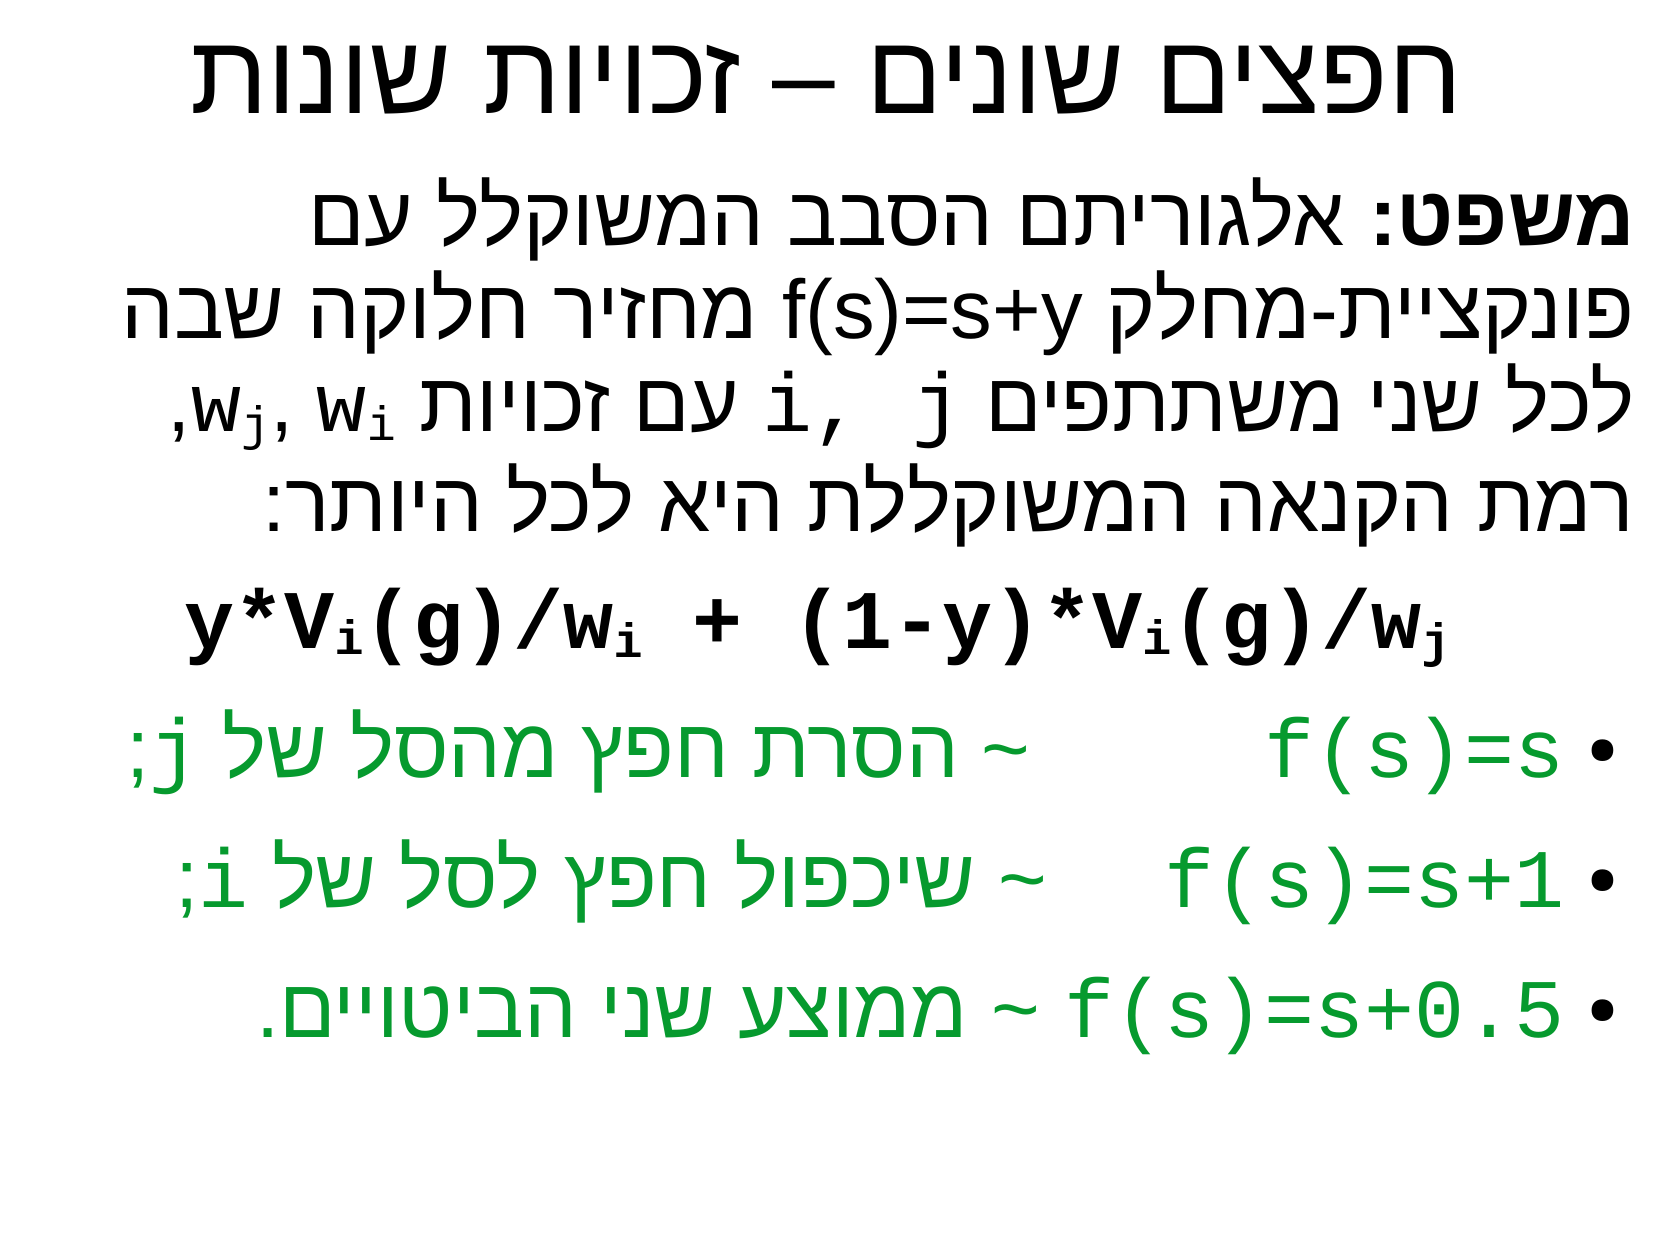

# חפצים שונים – זכויות שונות
משפט: אלגוריתם הסבב המשוקלל עם פונקציית-מחלק f(s)=s+y מחזיר חלוקה שבה לכל שני משתתפים i, j עם זכויות wj, wi, רמת הקנאה המשוקללת היא לכל היותר:
y*Vi(g)/wi + (1-y)*Vi(g)/wj
f(s)=s ~ הסרת חפץ מהסל של j;
f(s)=s+1 ~ שיכפול חפץ לסל של i;
f(s)=s+0.5 ~ ממוצע שני הביטויים.